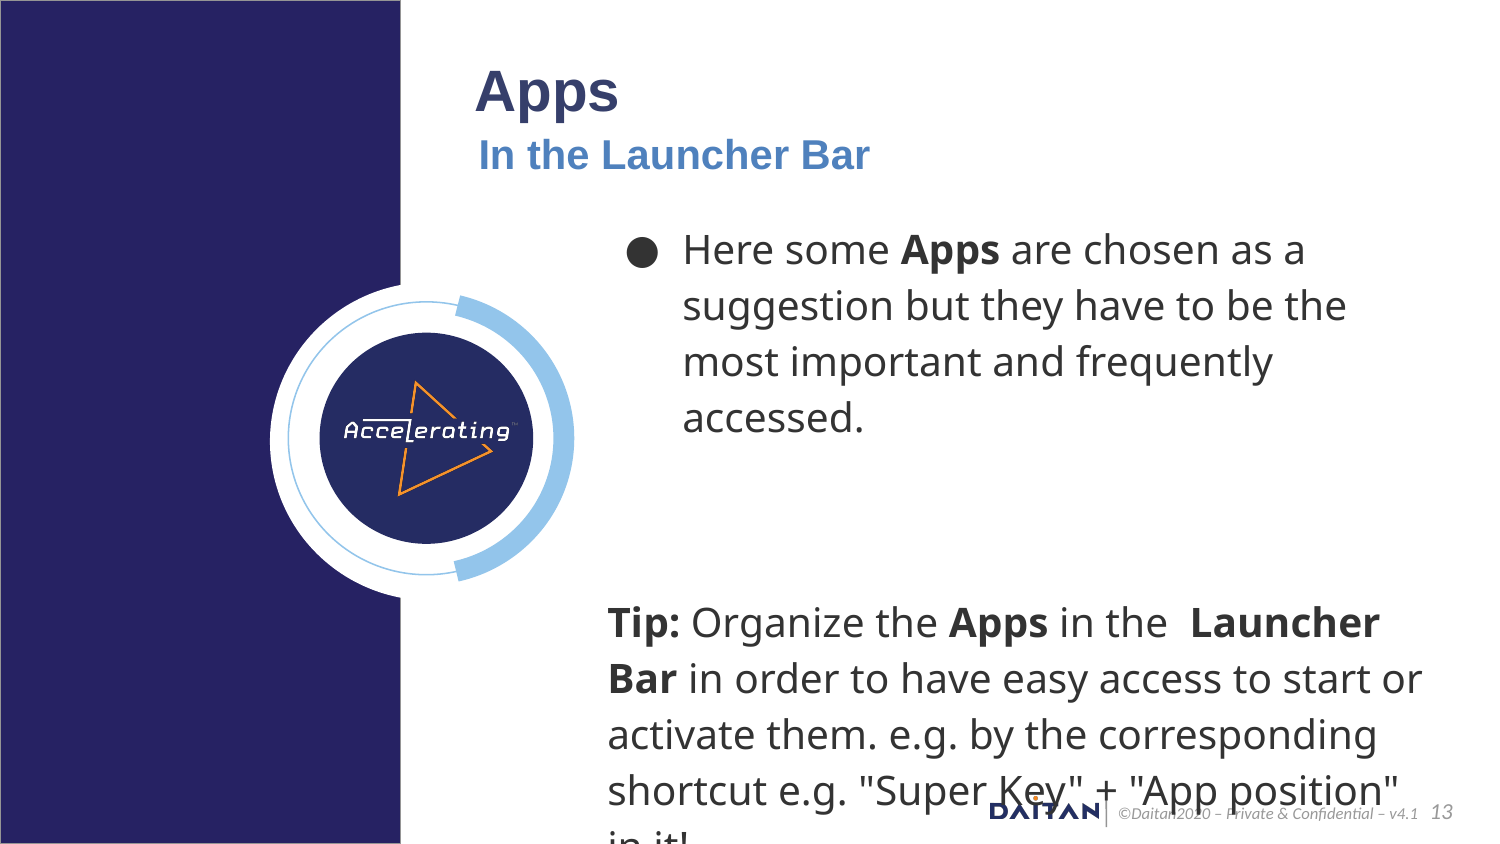

Apps
In the Launcher Bar
Here some Apps are chosen as a suggestion but they have to be the most important and frequently accessed.
Tip: Organize the Apps in the Launcher Bar in order to have easy access to start or activate them. e.g. by the corresponding shortcut e.g. "Super Key" + "App position" in it!
#